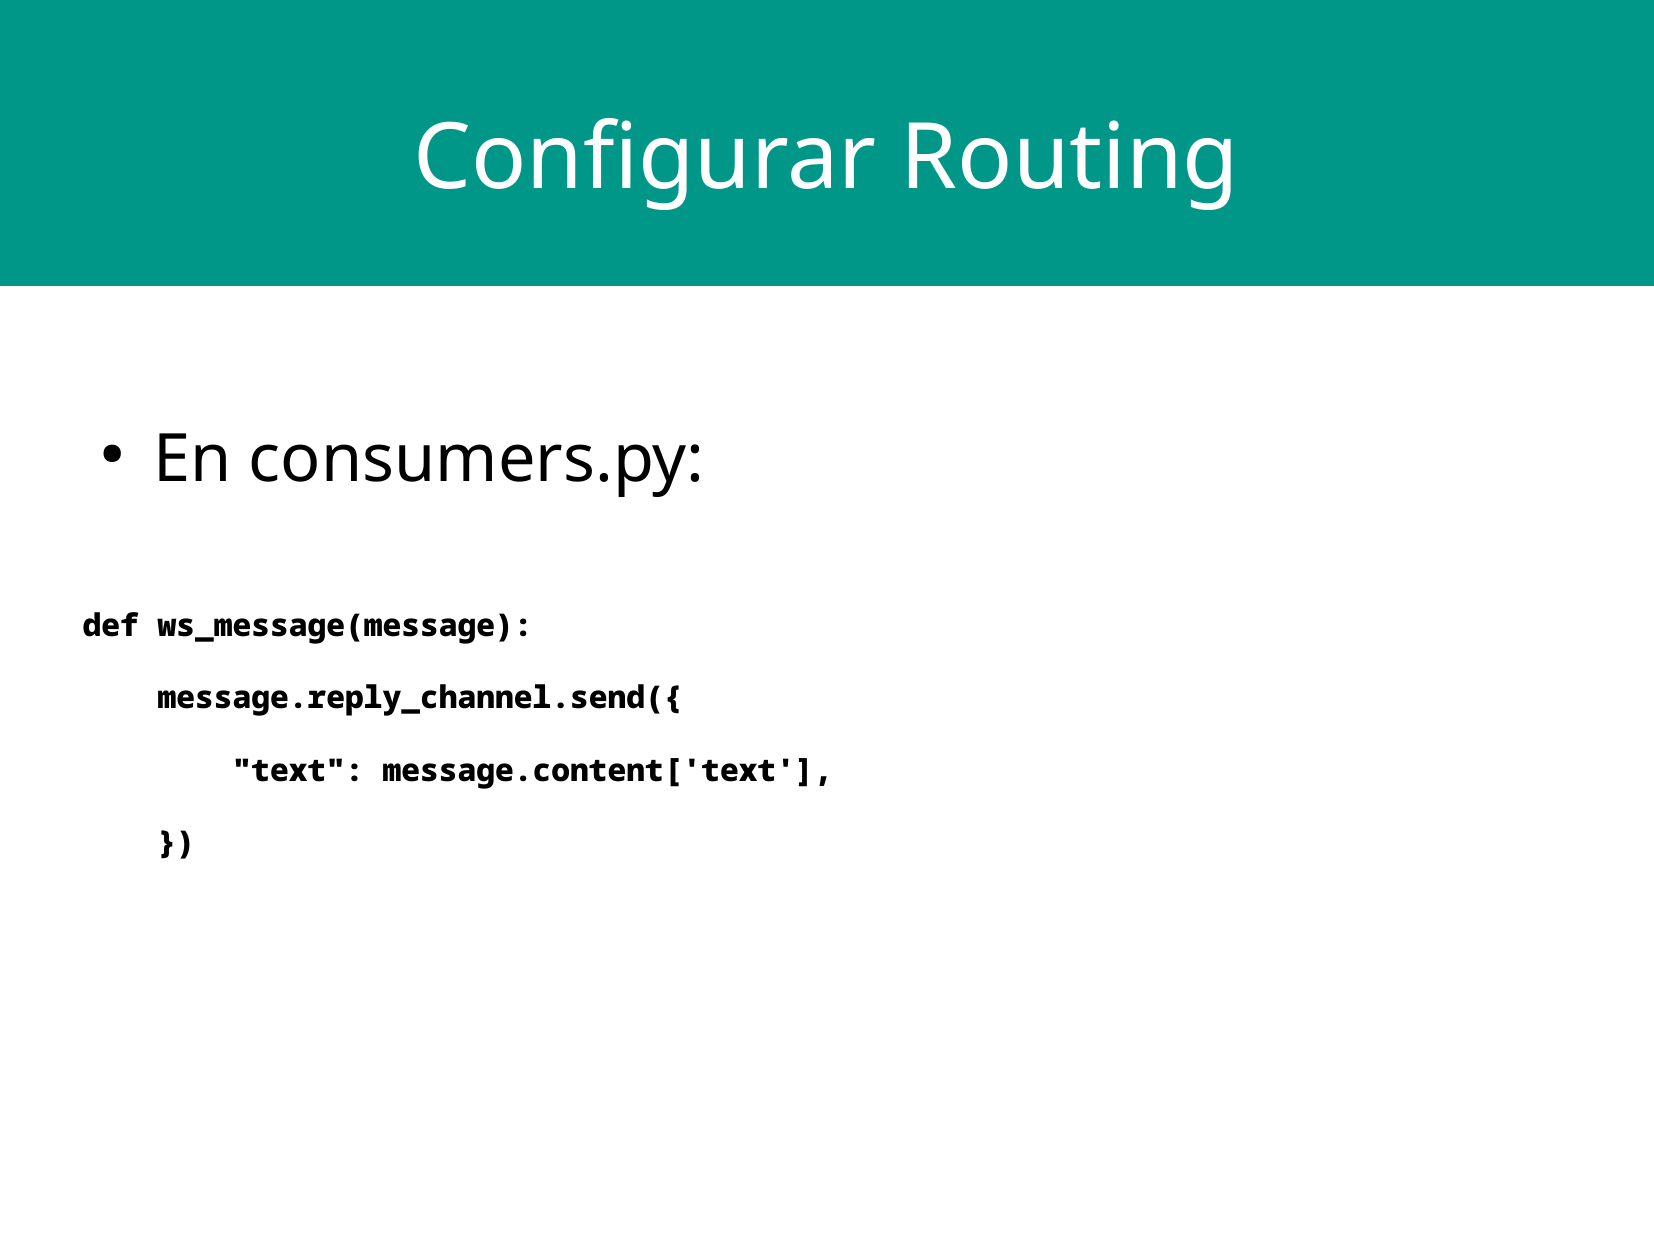

# Configurar Routing
En consumers.py:
def ws_message(message):
 message.reply_channel.send({
 "text": message.content['text'],
 })